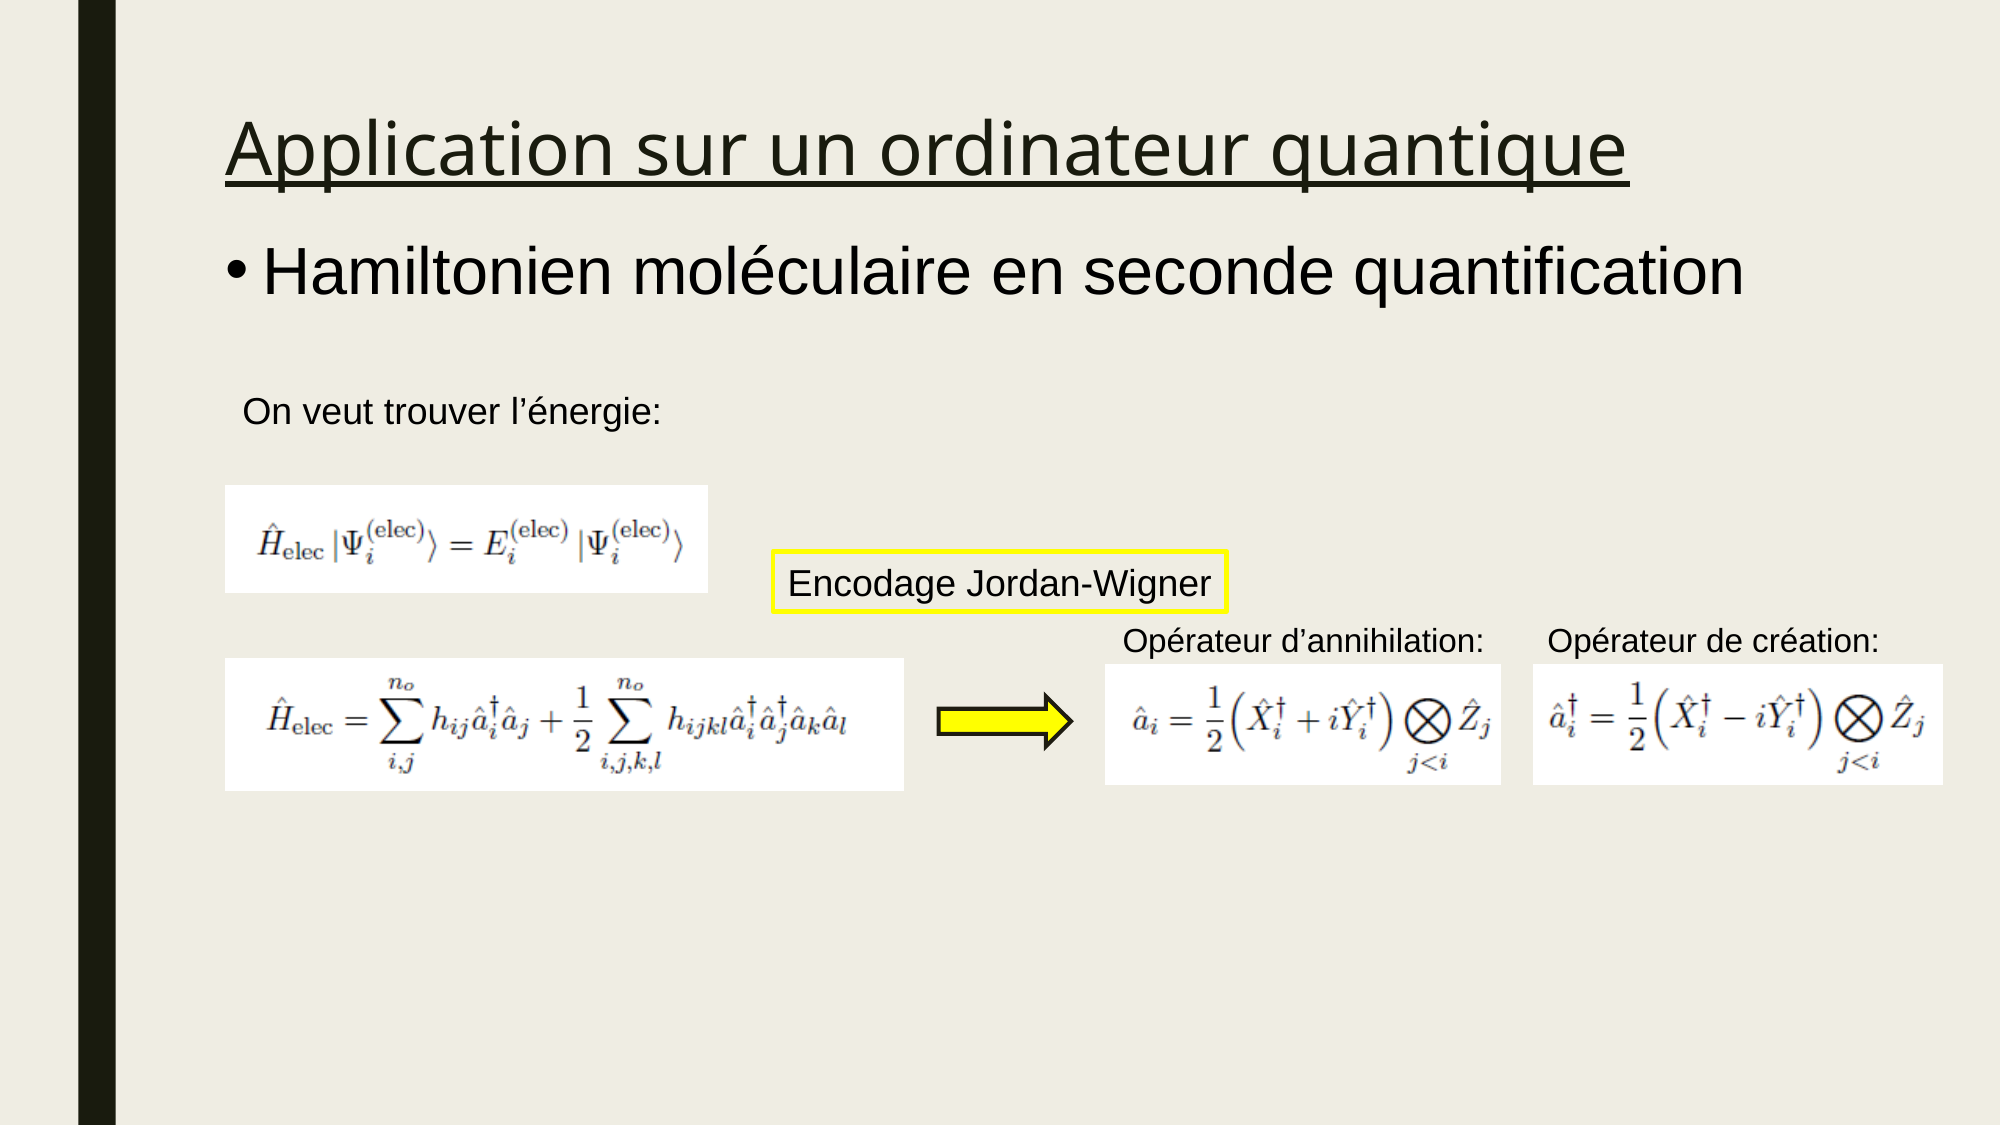

Application sur un ordinateur quantique
# Hamiltonien moléculaire en seconde quantification
On veut trouver l’énergie:
Encodage Jordan-Wigner
Opérateur d’annihilation:
Opérateur de création: